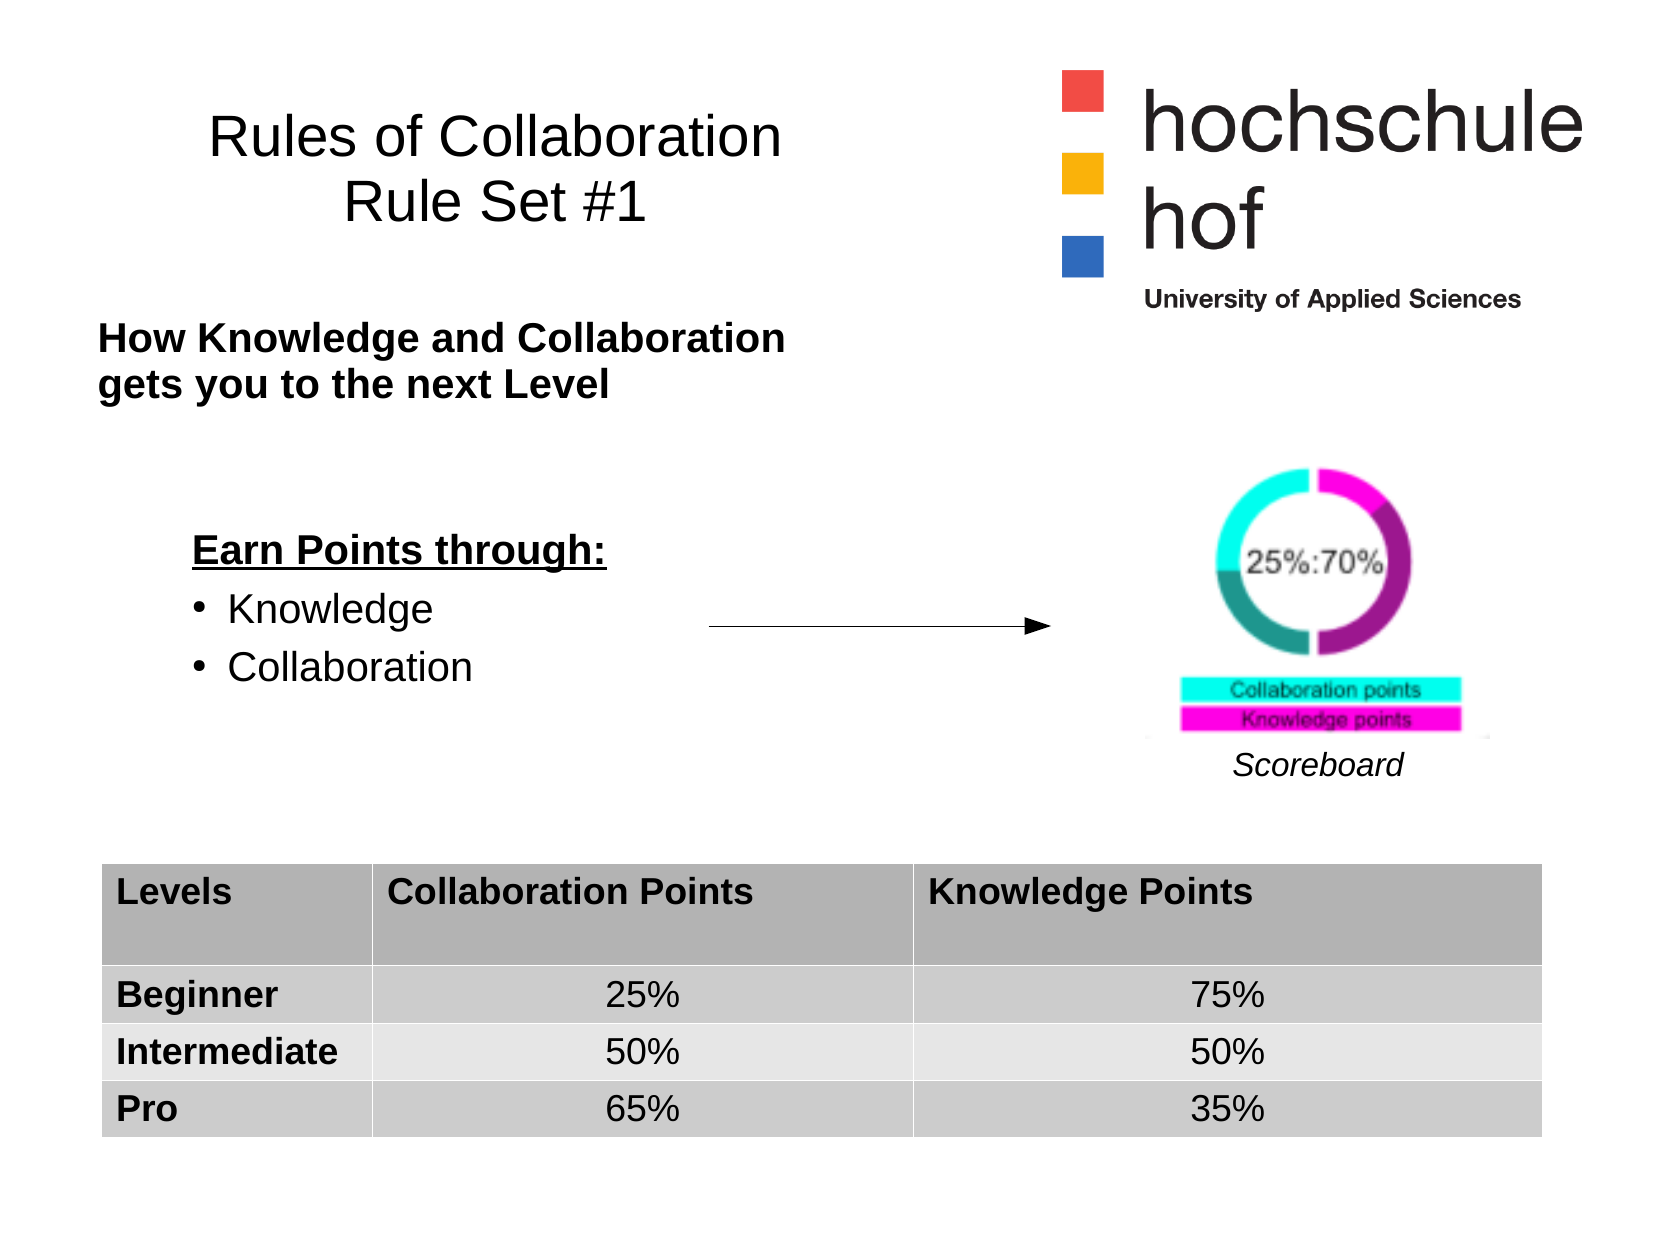

# Rules of Collaboration Rule Set #1
How Knowledge and Collaboration gets you to the next Level
Earn Points through:
Knowledge
Collaboration
Scoreboard
| Levels | Collaboration Points | Knowledge Points |
| --- | --- | --- |
| Beginner | 25% | 75% |
| Intermediate | 50% | 50% |
| Pro | 65% | 35% |